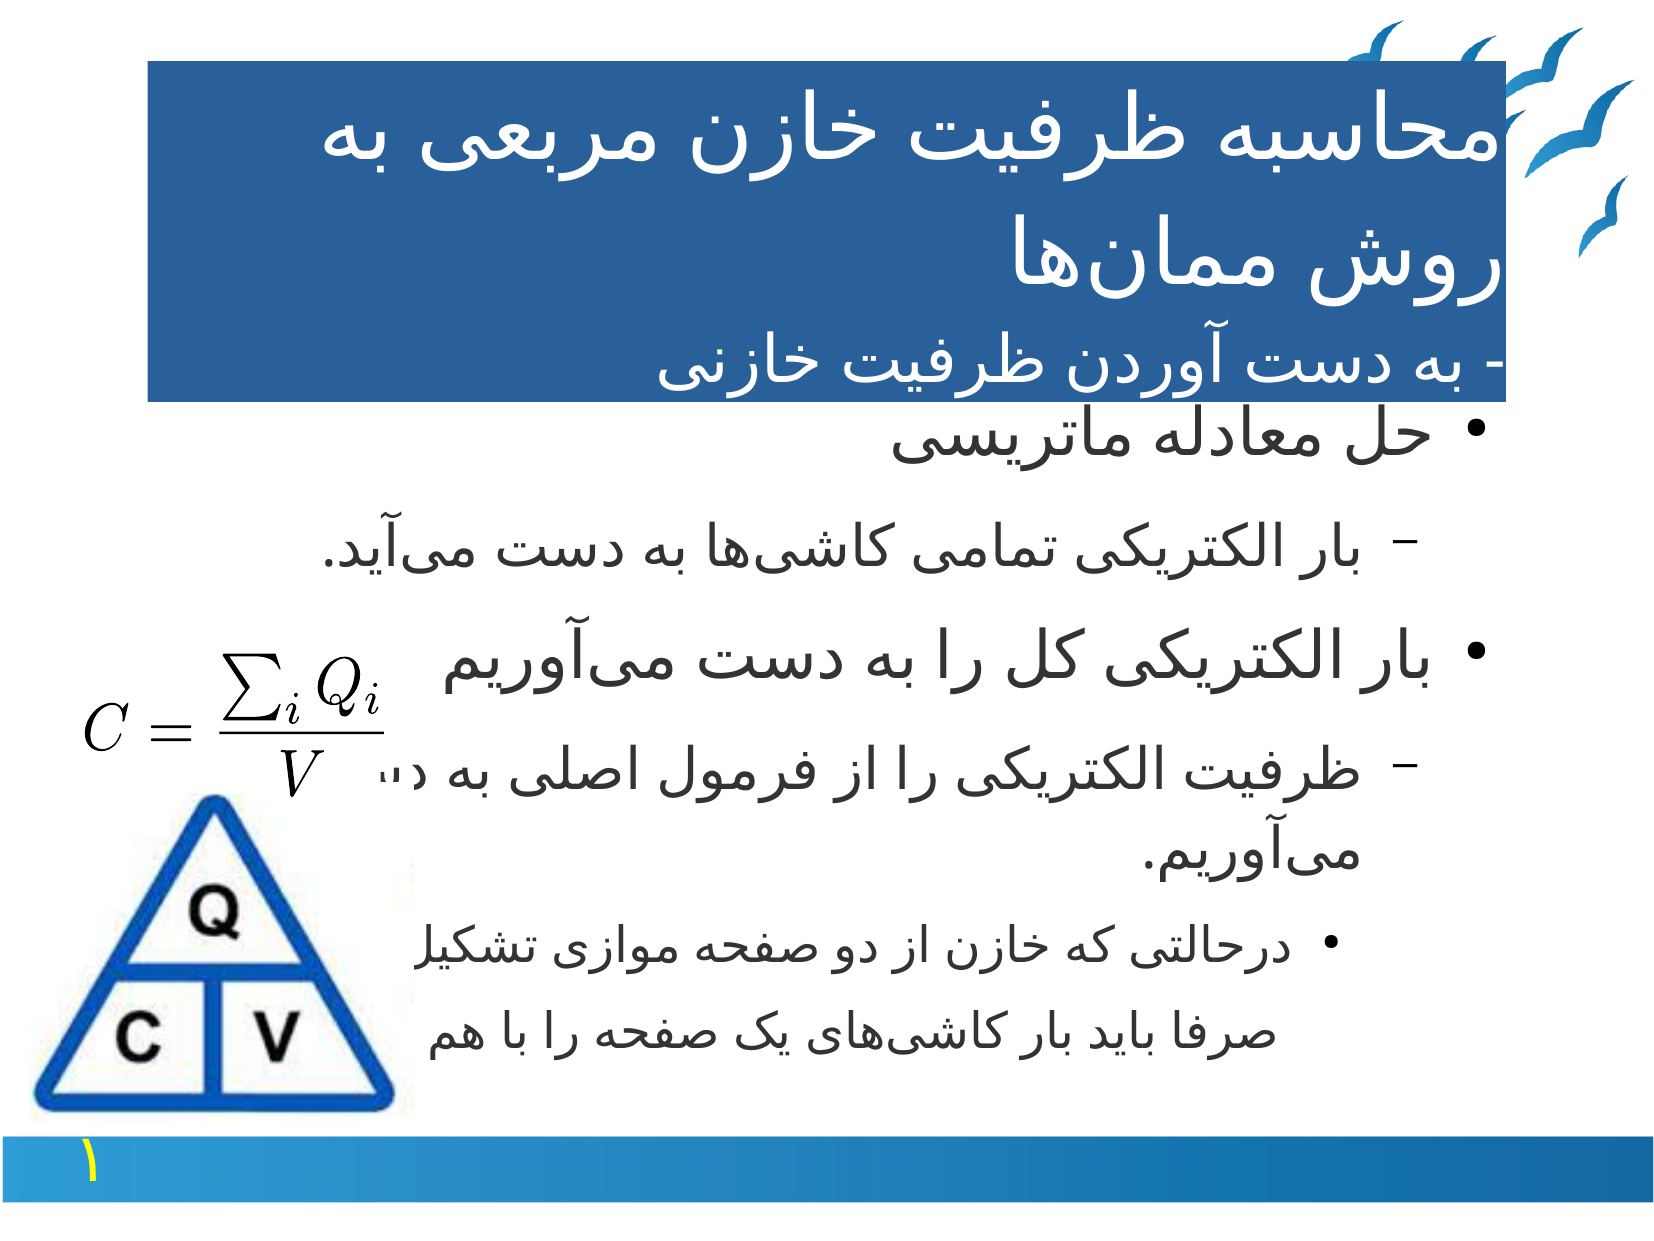

# محاسبه ظرفیت خازن مربعی به روش ممان‌ها - به دست آوردن ظرفیت خازنی
حل معادله ماتریسی
بار الکتریکی تمامی کاشی‌ها به دست می‌آید.
بار الکتریکی کل را به دست می‌آوریم
ظرفیت الکتریکی را از فرمول اصلی به دست می‌آوریم.
درحالتی که خازن از دو صفحه موازی تشکیل شده است،
 صرفا باید بار کاشی‌های یک صفحه را با هم جمع کرد.
۱۰